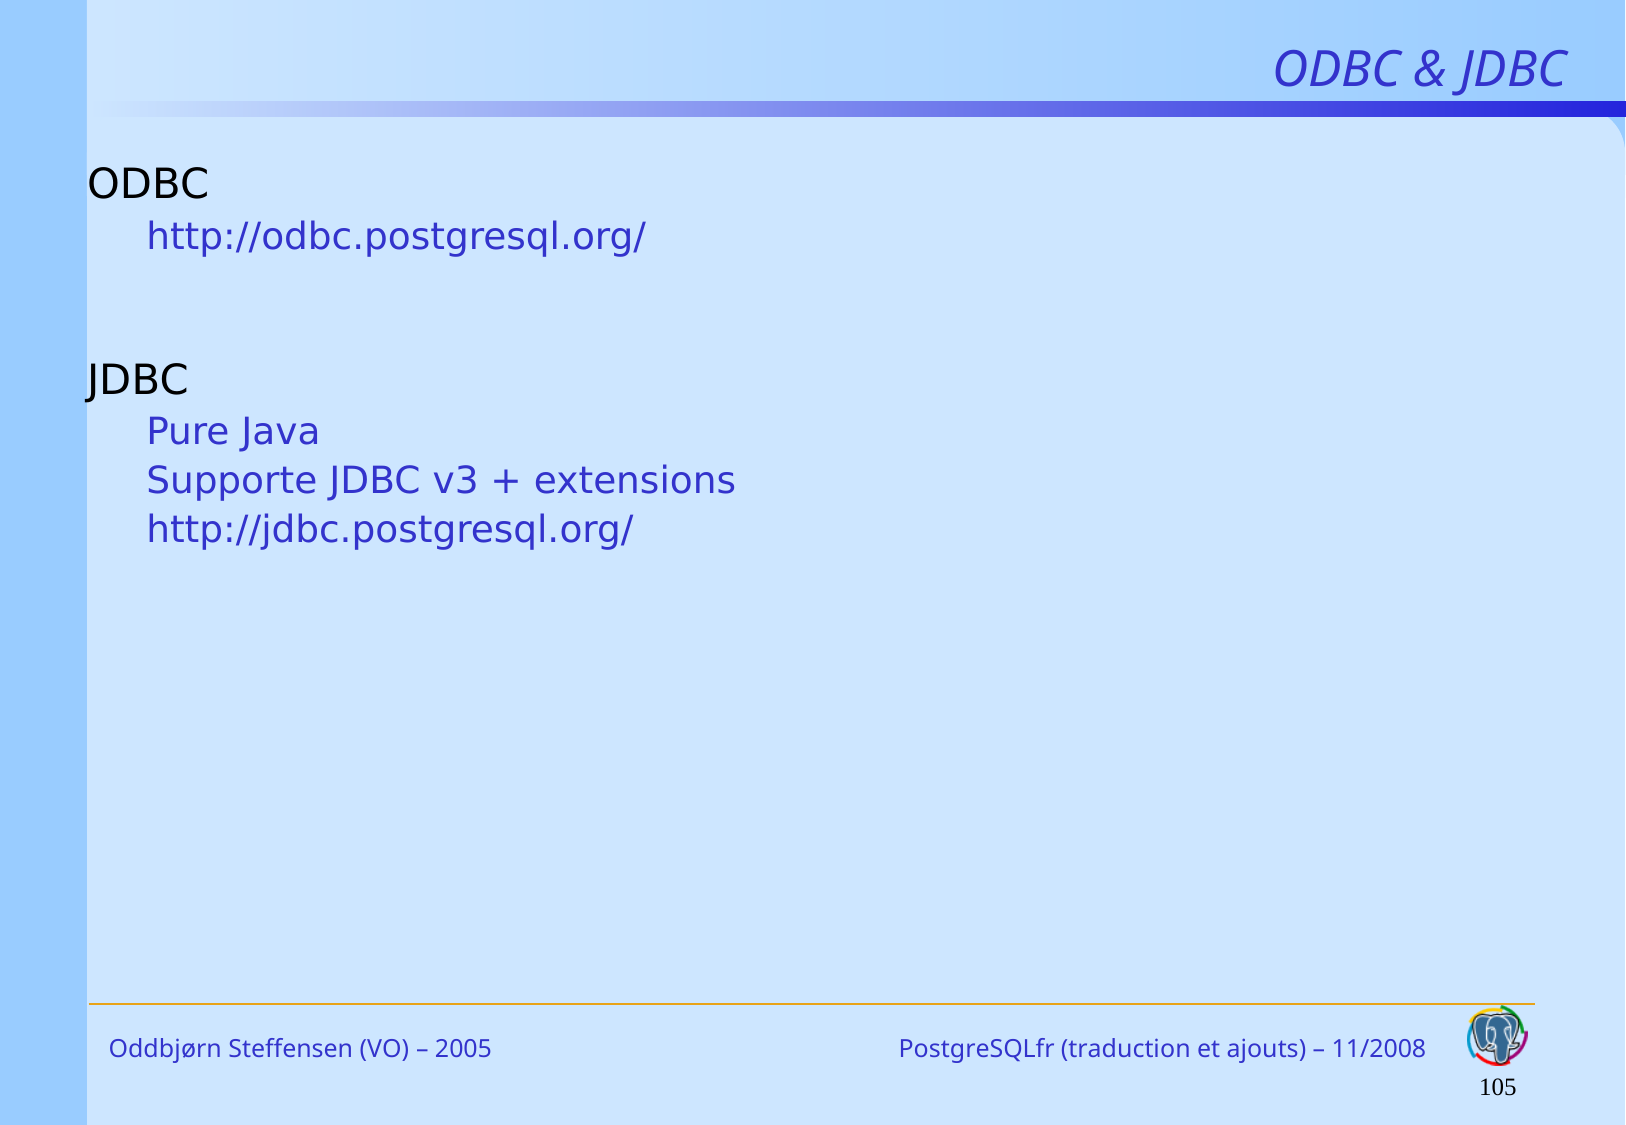

# ODBC & JDBC
ODBC
http://odbc.postgresql.org/
JDBC
Pure Java
Supporte JDBC v3 + extensions
http://jdbc.postgresql.org/